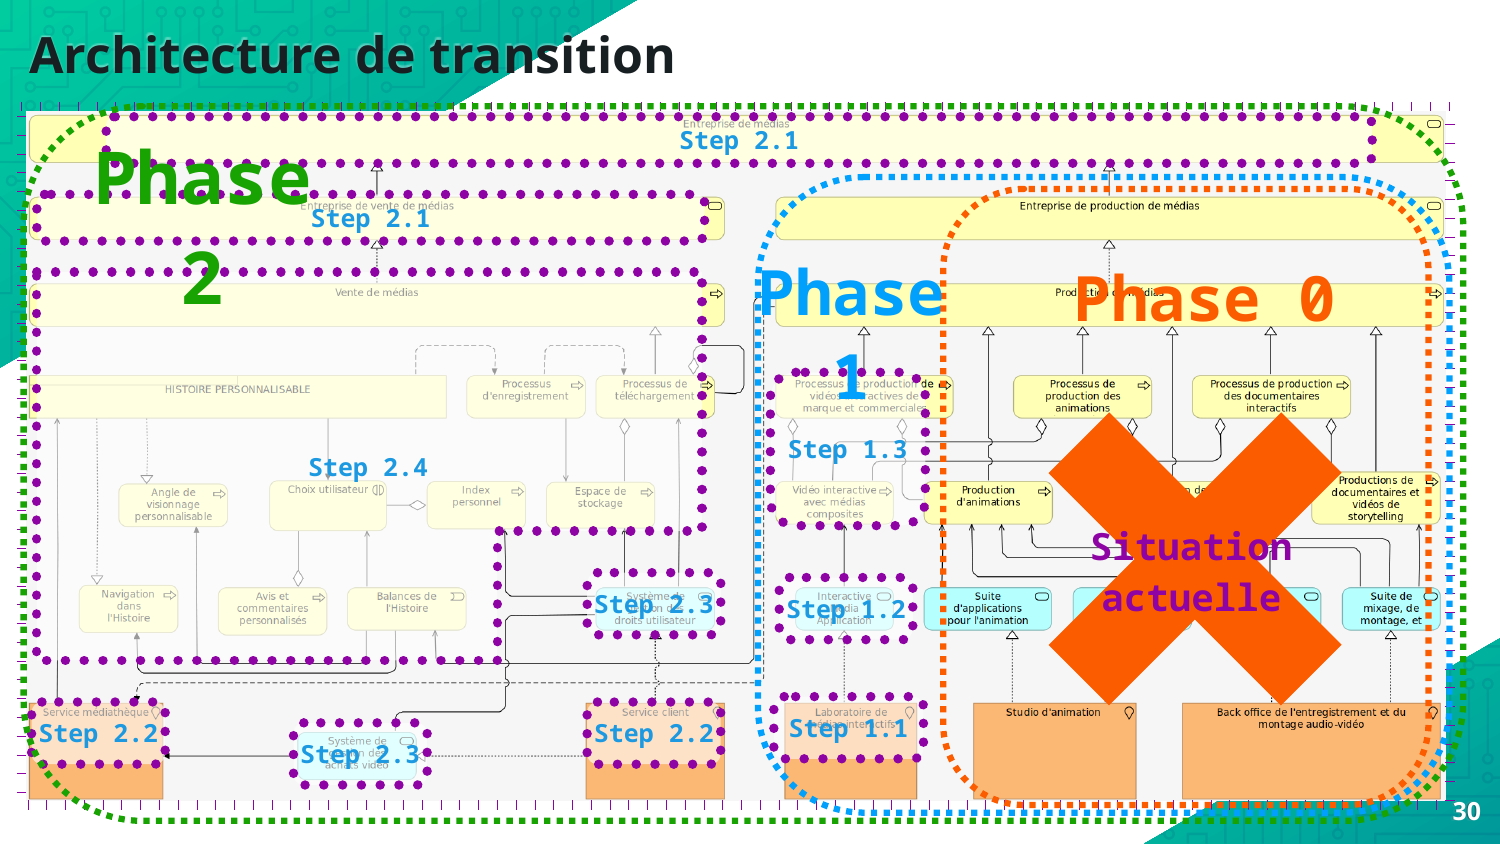

# Architecture de transition
Phase 2
Step 2.1
Step 2.1
Phase
1
 Phase 0
Situation
actuelle
Step 2.4
Step 1.3
Step 2.3
Step 2.3
Step 1.2
Step 1.1
Step 2.2
Step 2.2